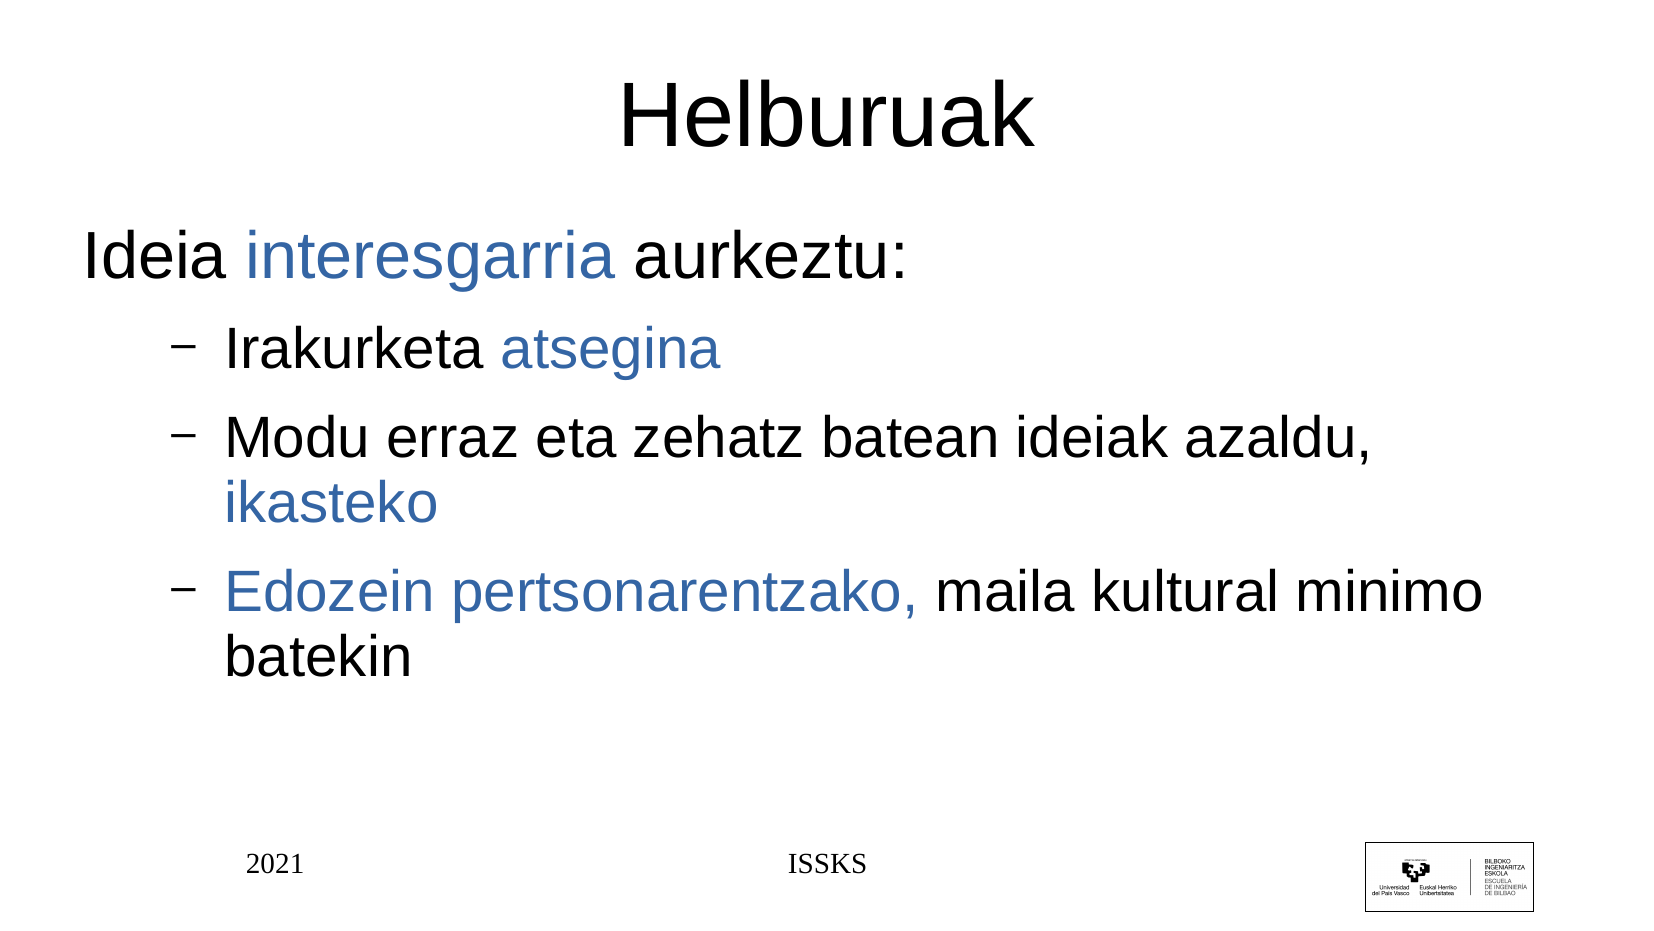

# Helburuak
Ideia interesgarria aurkeztu:
Irakurketa atsegina
Modu erraz eta zehatz batean ideiak azaldu, ikasteko
Edozein pertsonarentzako, maila kultural minimo batekin